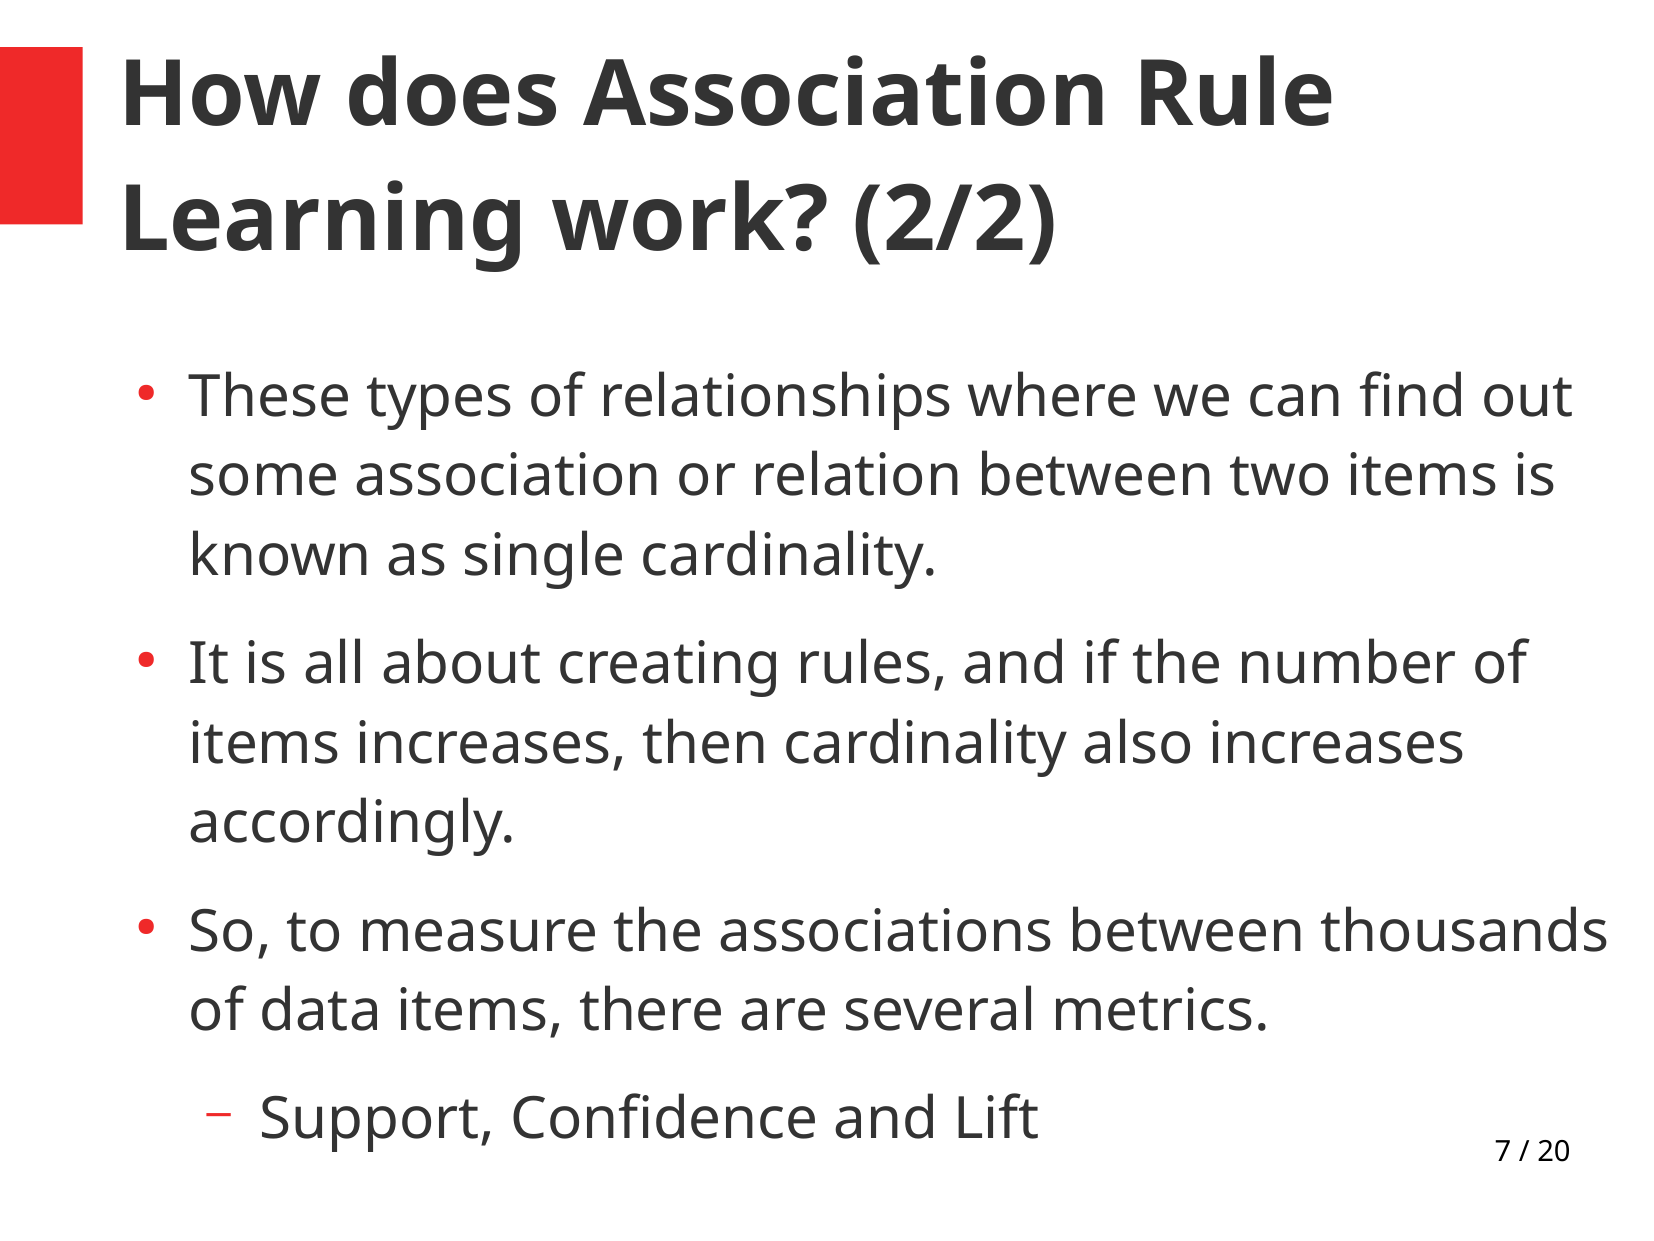

# How does Association Rule Learning work? (2/2)
These types of relationships where we can find out some association or relation between two items is known as single cardinality.
It is all about creating rules, and if the number of items increases, then cardinality also increases accordingly.
So, to measure the associations between thousands of data items, there are several metrics.
Support, Confidence and Lift
7